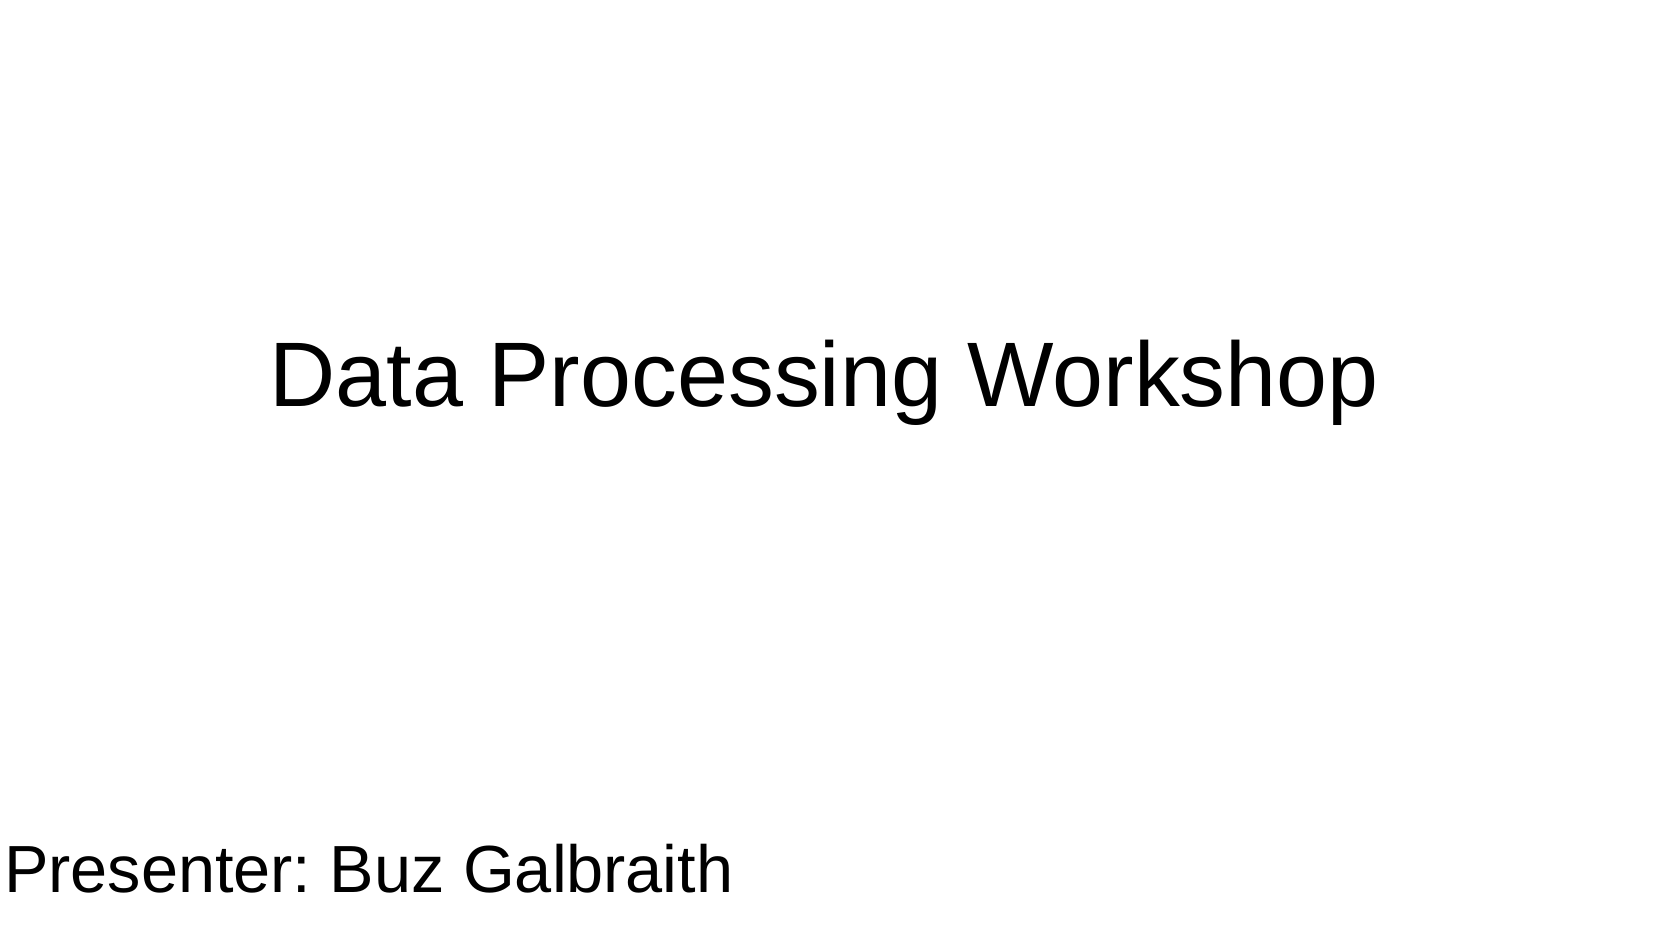

# Data Processing Workshop
		Presenter: Buz Galbraith